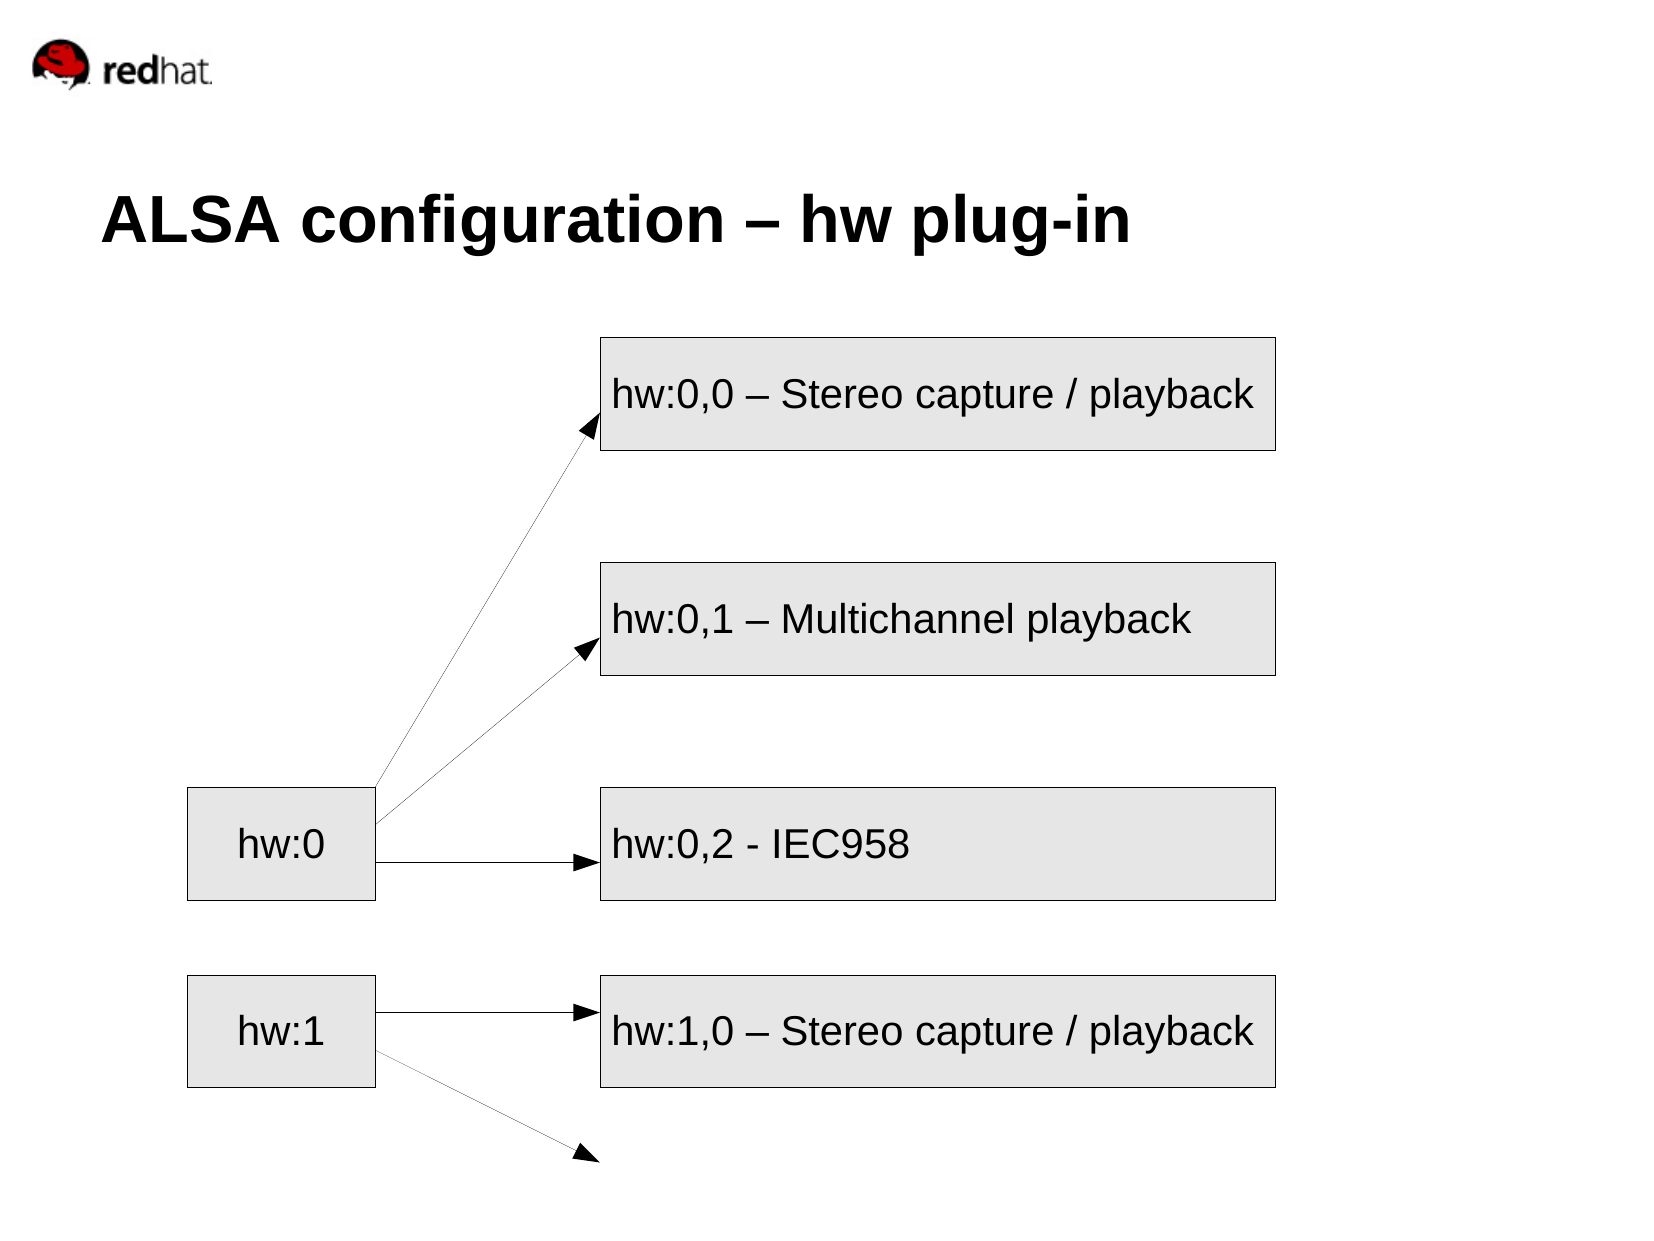

# ALSA configuration – hw plug-in
 hw:0,0 – Stereo capture / playback
 hw:0,1 – Multichannel playback
hw:0
 hw:0,2 - IEC958
hw:1
 hw:1,0 – Stereo capture / playback